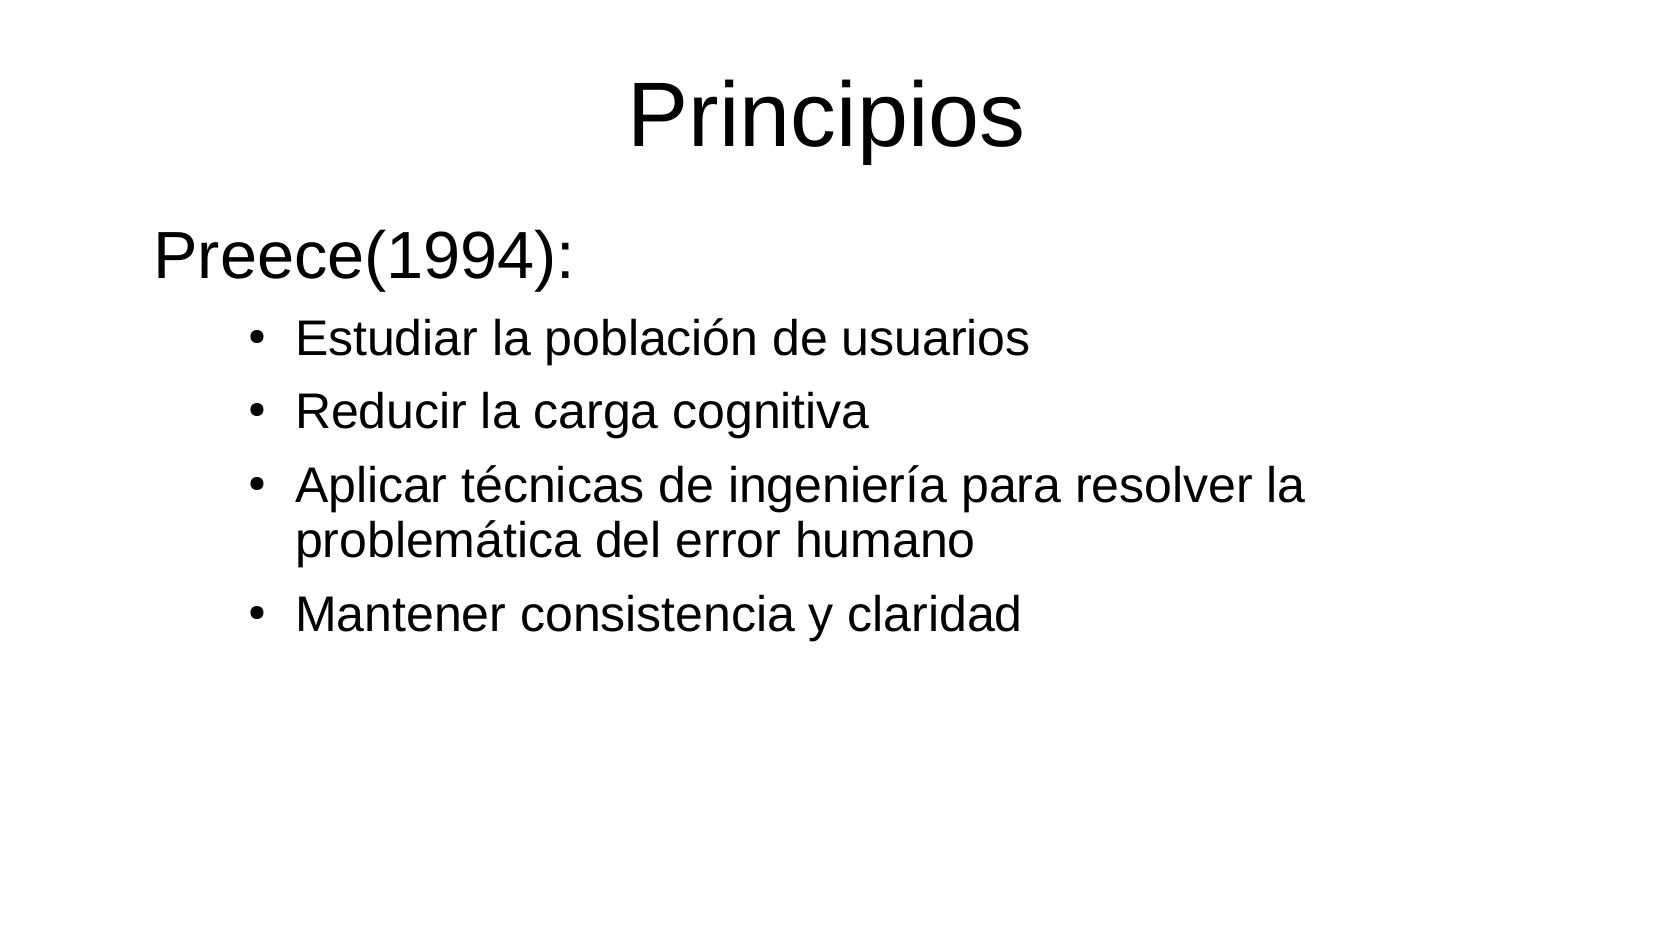

# Principios
Preece(1994):
Estudiar la población de usuarios
Reducir la carga cognitiva
Aplicar técnicas de ingeniería para resolver la problemática del error humano
Mantener consistencia y claridad